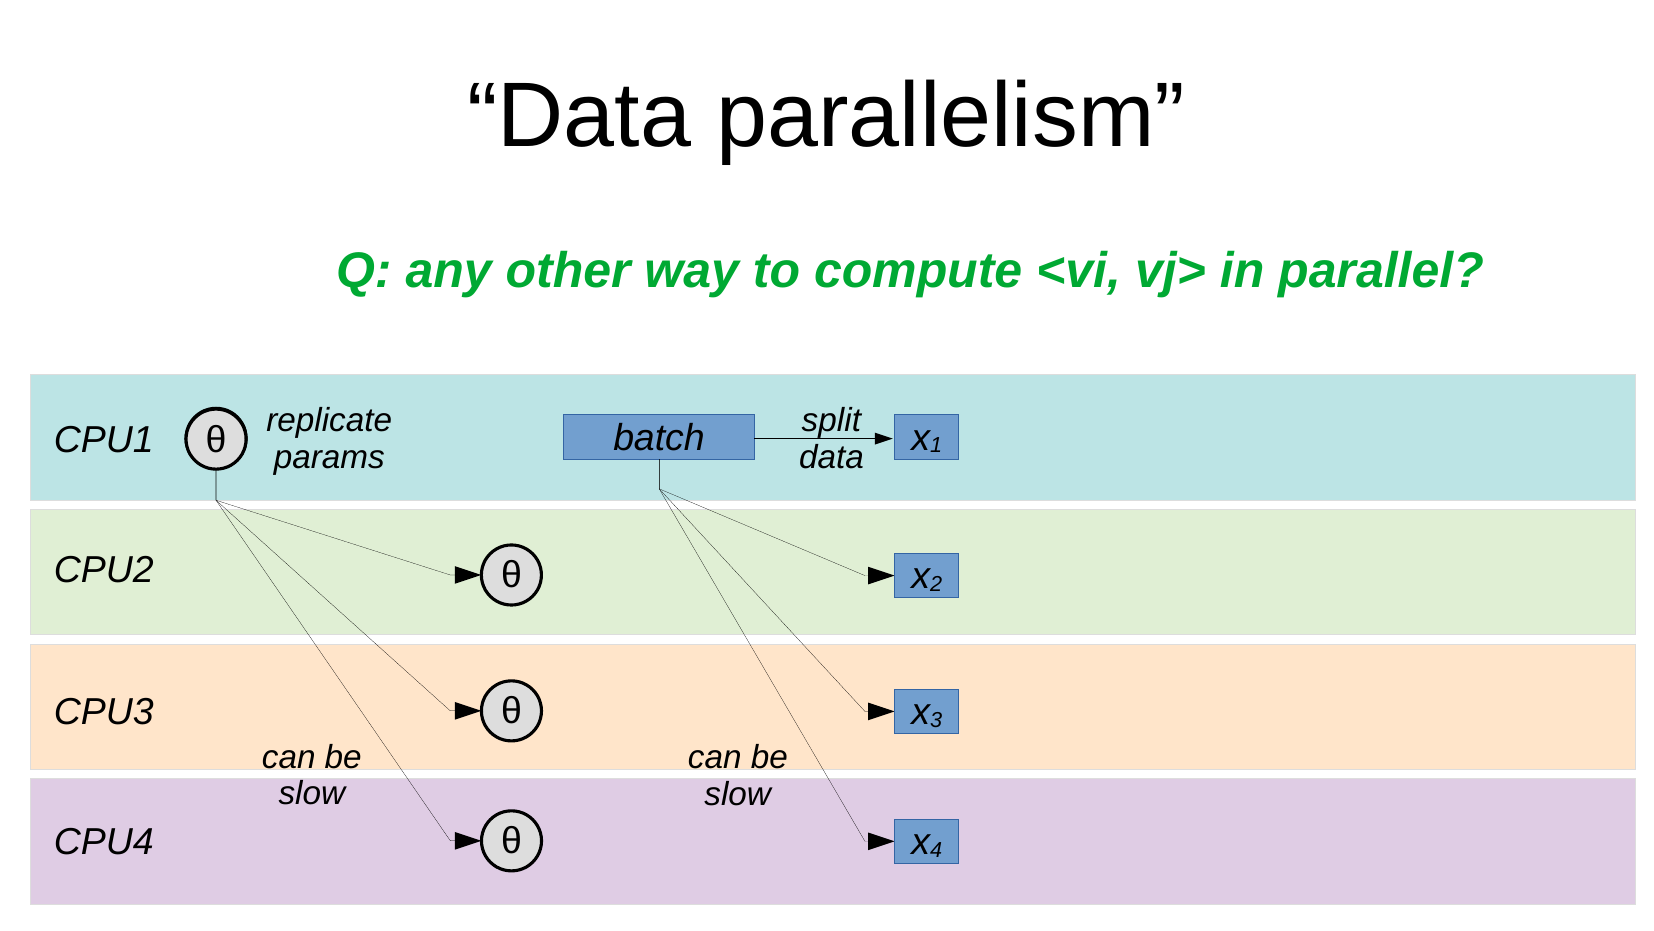

# “Data parallelism”
Q: any other way to compute <vi, vj> in parallel?
replicate
params
split
data
θ
θ
CPU1
batch
x1
CPU2
θ
x2
θ
CPU3
x3
can be slow
can be slow
θ
CPU4
x4